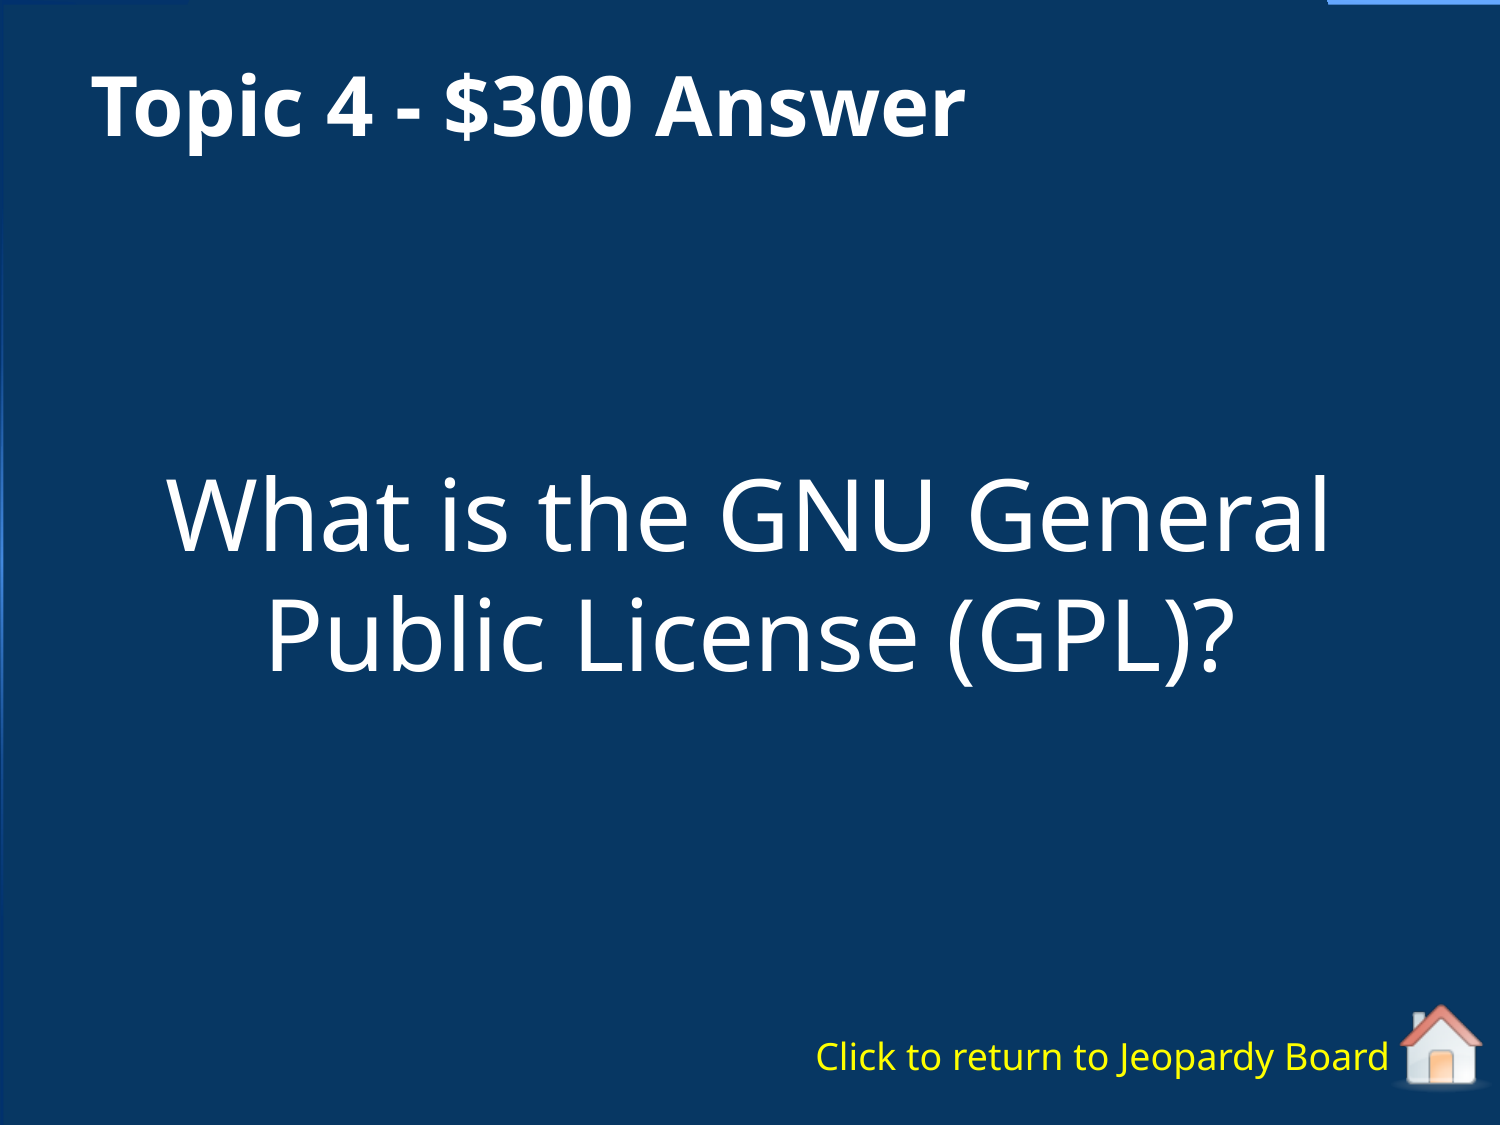

Topic 4 - $300 Answer
# What is the GNU General Public License (GPL)?
Click to return to Jeopardy Board